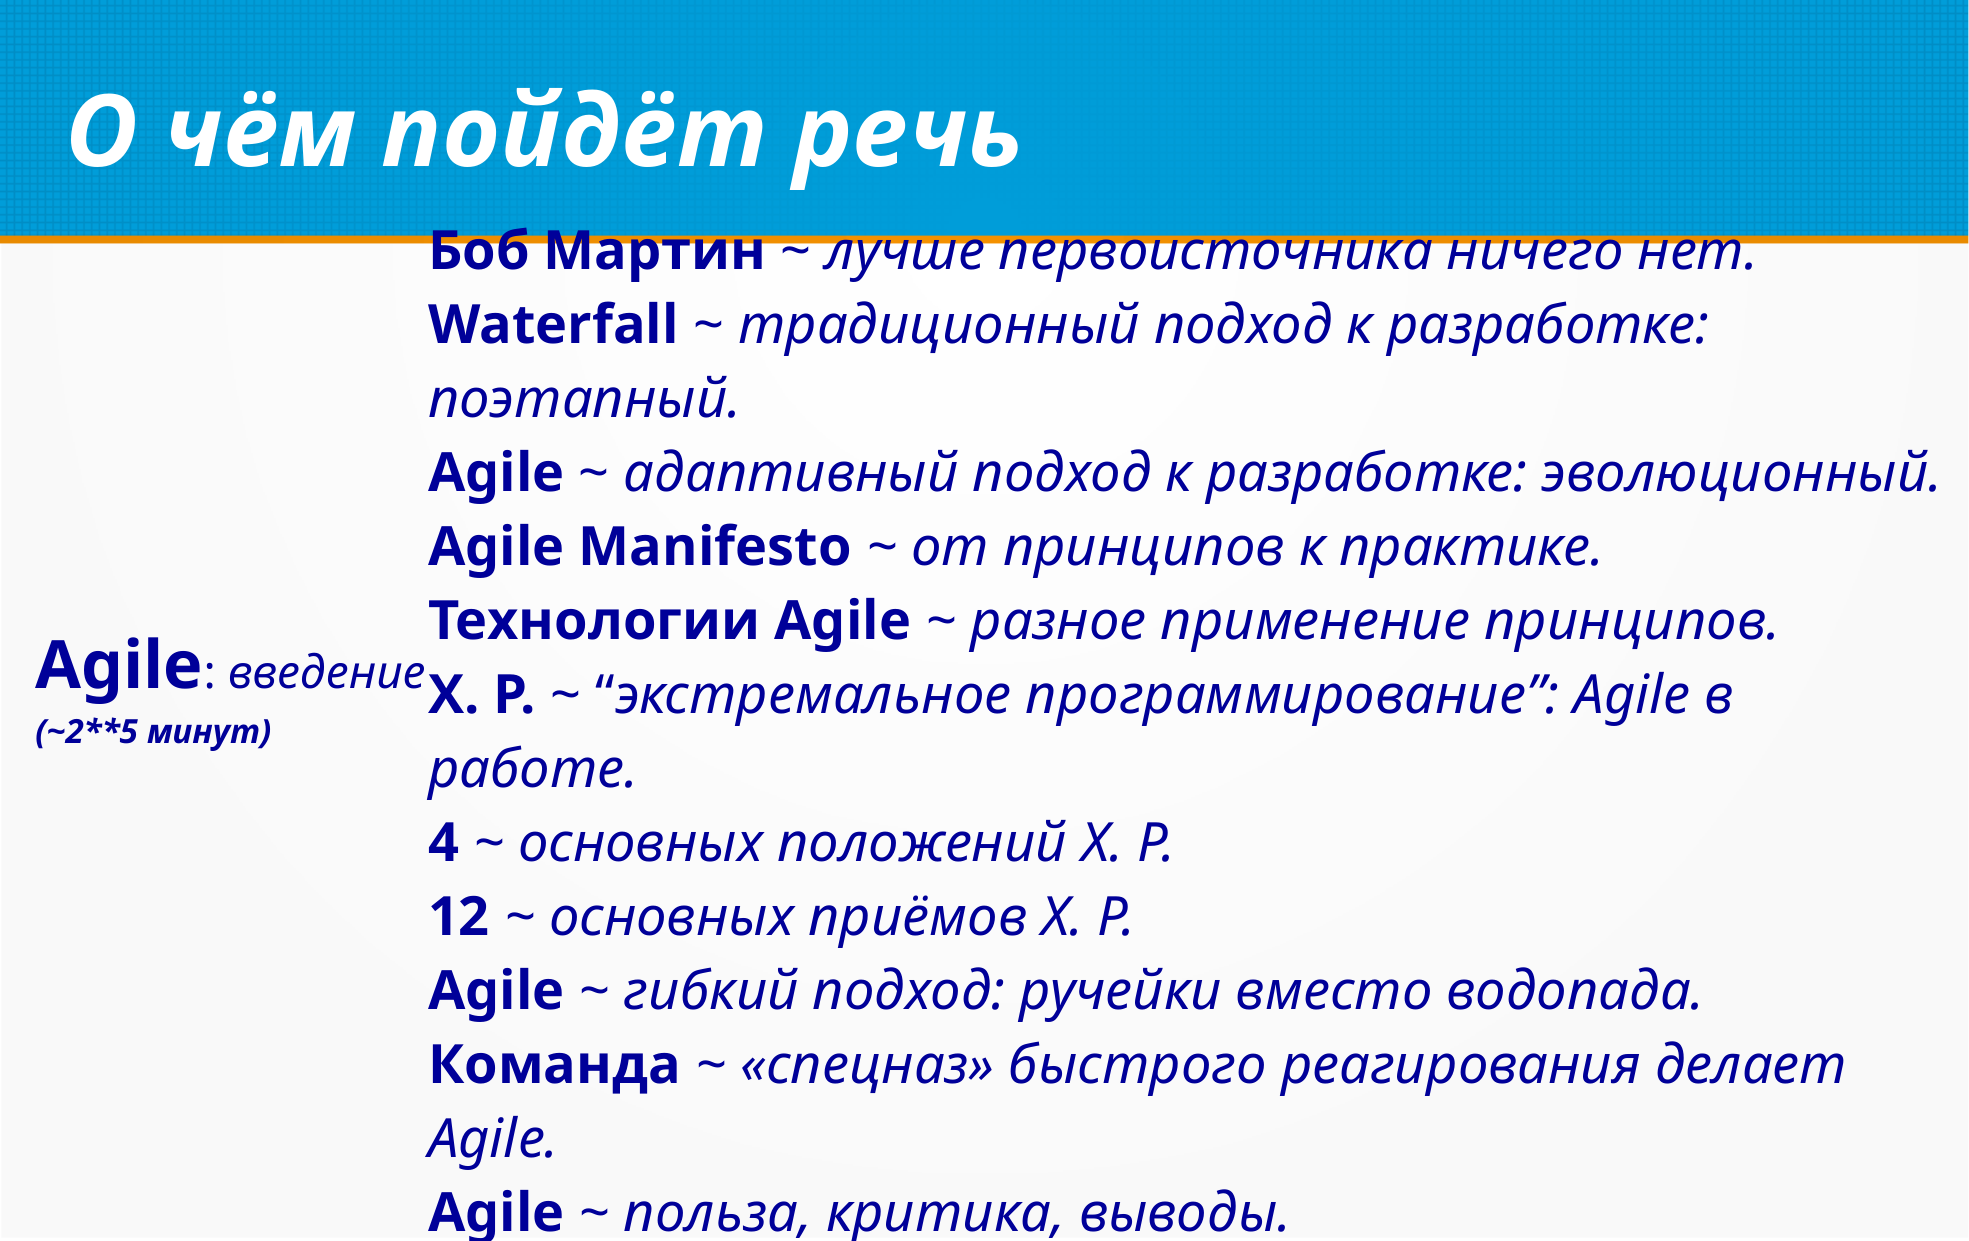

О чём пойдёт речь
Боб Мартин ~ лучше первоисточника ничего нет.
Waterfall ~ традиционный подход к разработке: поэтапный.
Agile ~ адаптивный подход к разработке: эволюционный.
Agile Manifesto ~ от принципов к практике.
Технологии Agile ~ разное применение принципов.
X. P. ~ “экстремальное программирование”: Agile в работе.
4 ~ основных положений X. P.
12 ~ основных приёмов X. P.
Agile ~ гибкий подход: ручейки вместо водопада.
Команда ~ «спецназ» быстрого реагирования делает Agile.
Agile ~ польза, критика, выводы.
Agile: введение
(~2**5 минут)